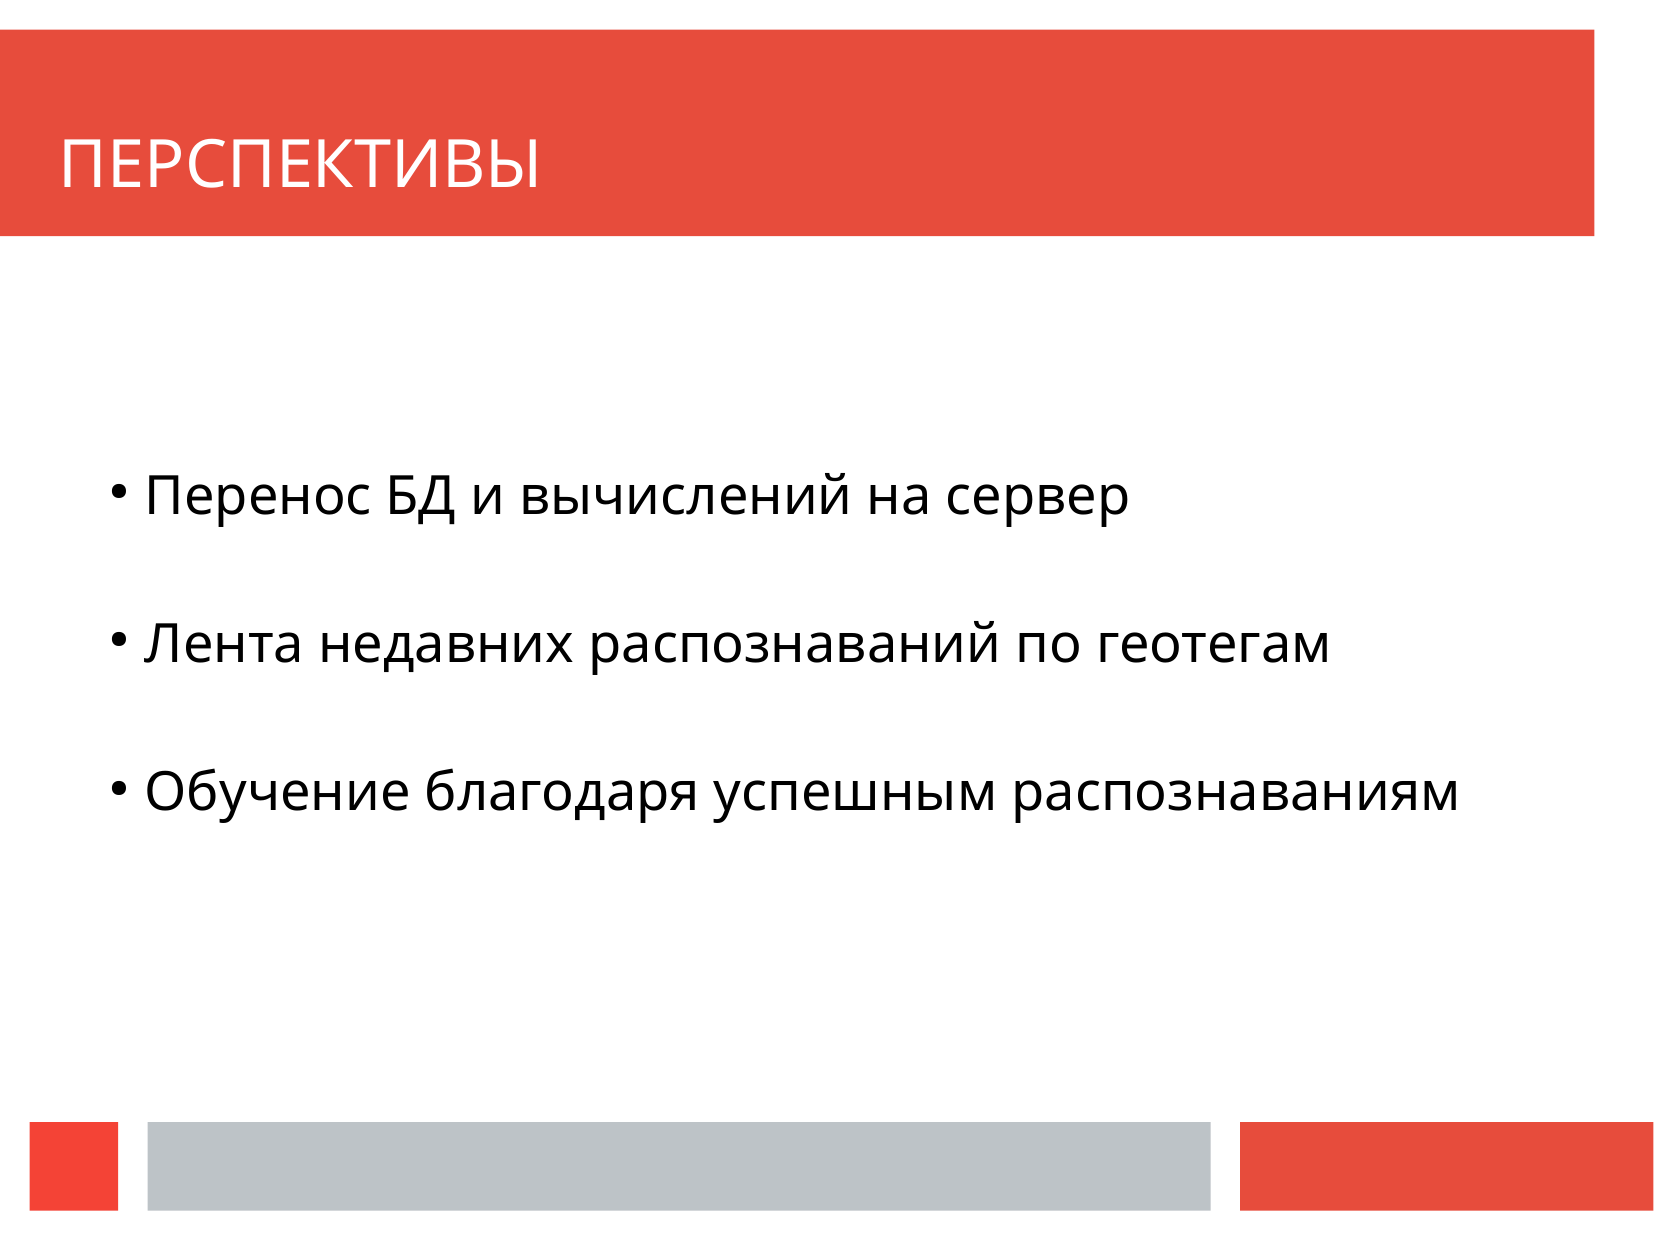

# ПЕРСПЕКТИВЫ
Перенос БД и вычислений на сервер
Лента недавних распознаваний по геотегам
Обучение благодаря успешным распознаваниям